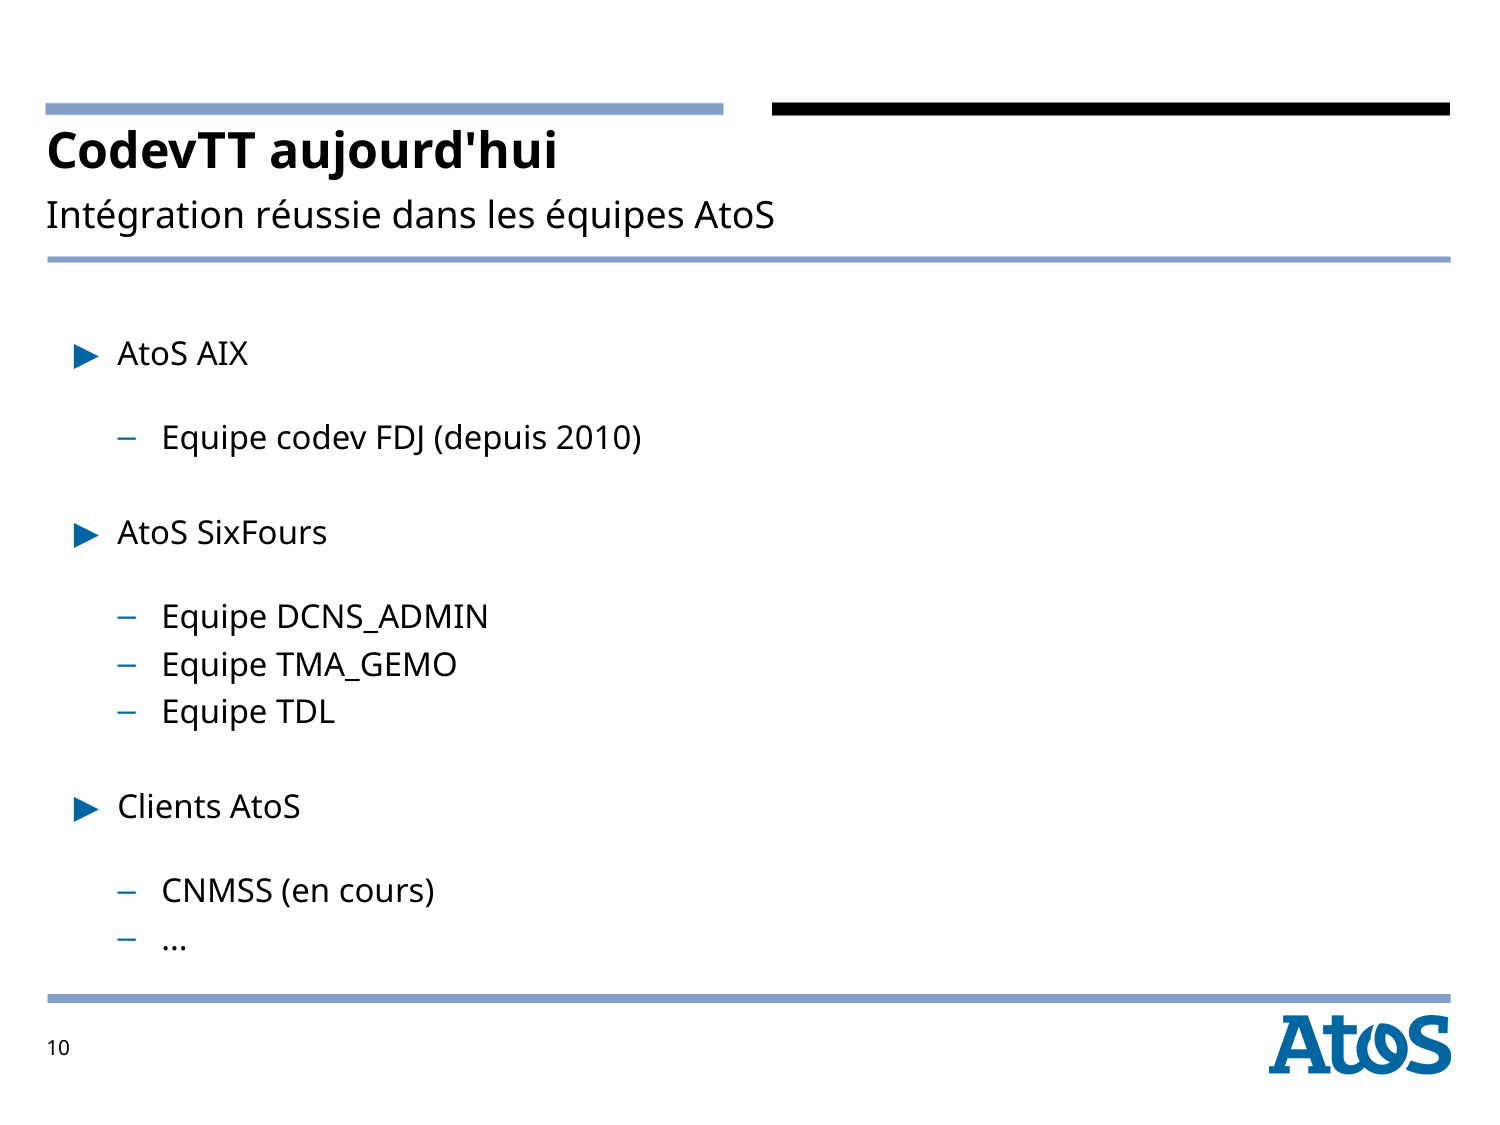

# CodevTT aujourd'hui
Intégration réussie dans les équipes AtoS
AtoS AIX
Equipe codev FDJ (depuis 2010)
AtoS SixFours
Equipe DCNS_ADMIN
Equipe TMA_GEMO
Equipe TDL
Clients AtoS
CNMSS (en cours)
...
10